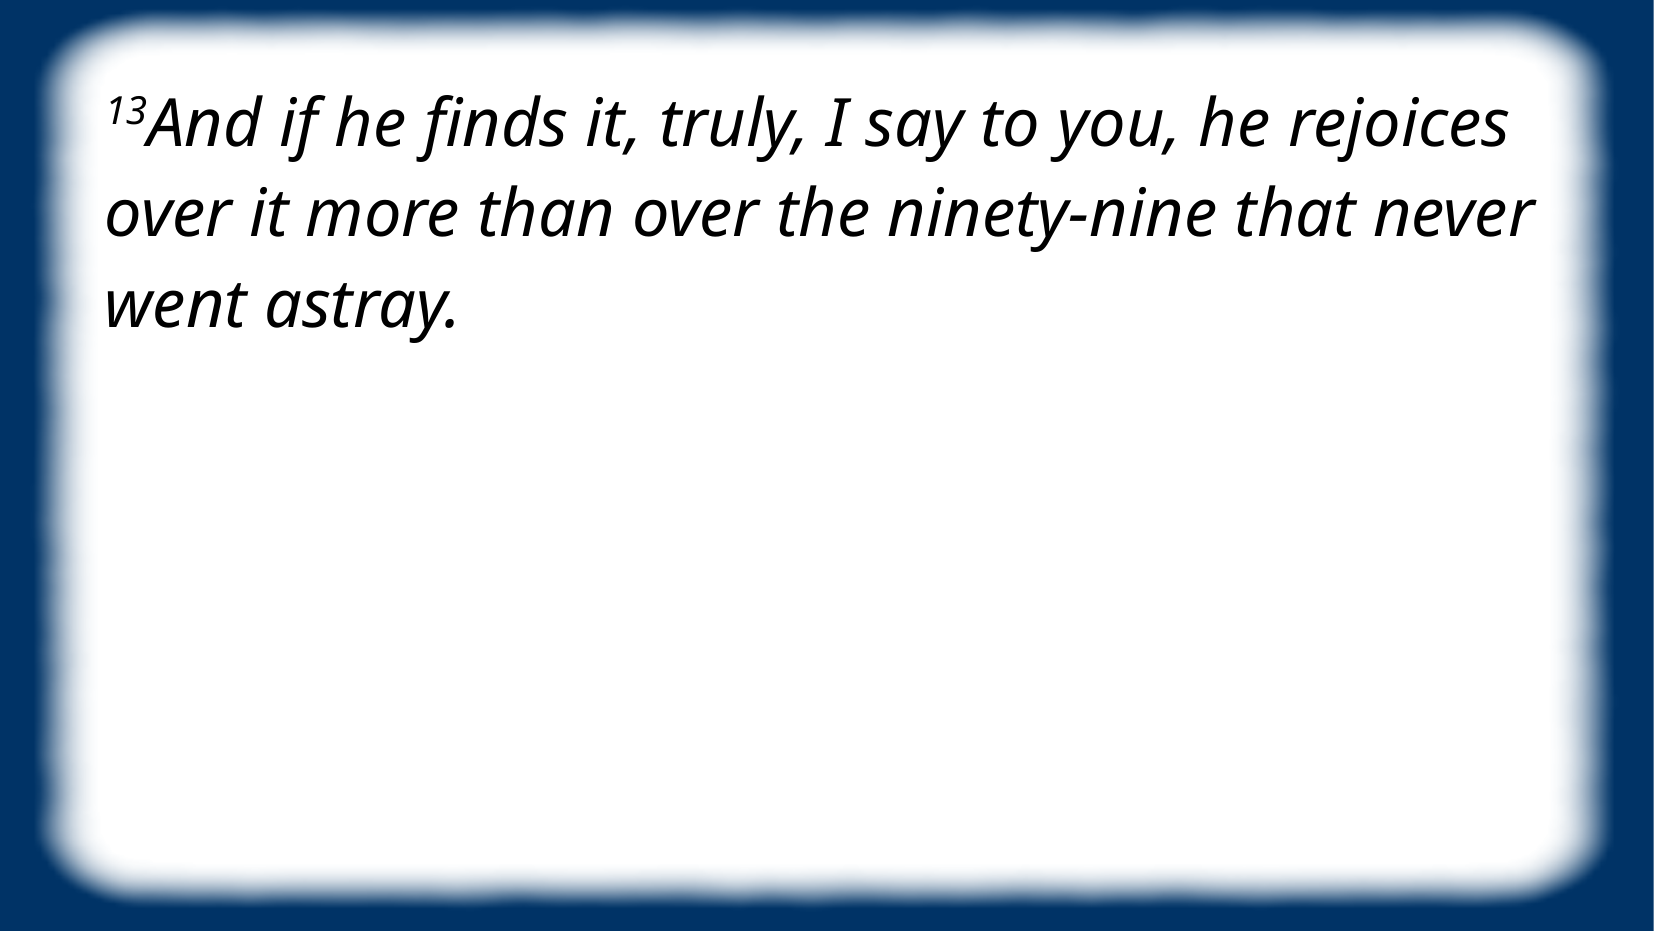

13And if he finds it, truly, I say to you, he rejoices over it more than over the ninety-nine that never went astray.